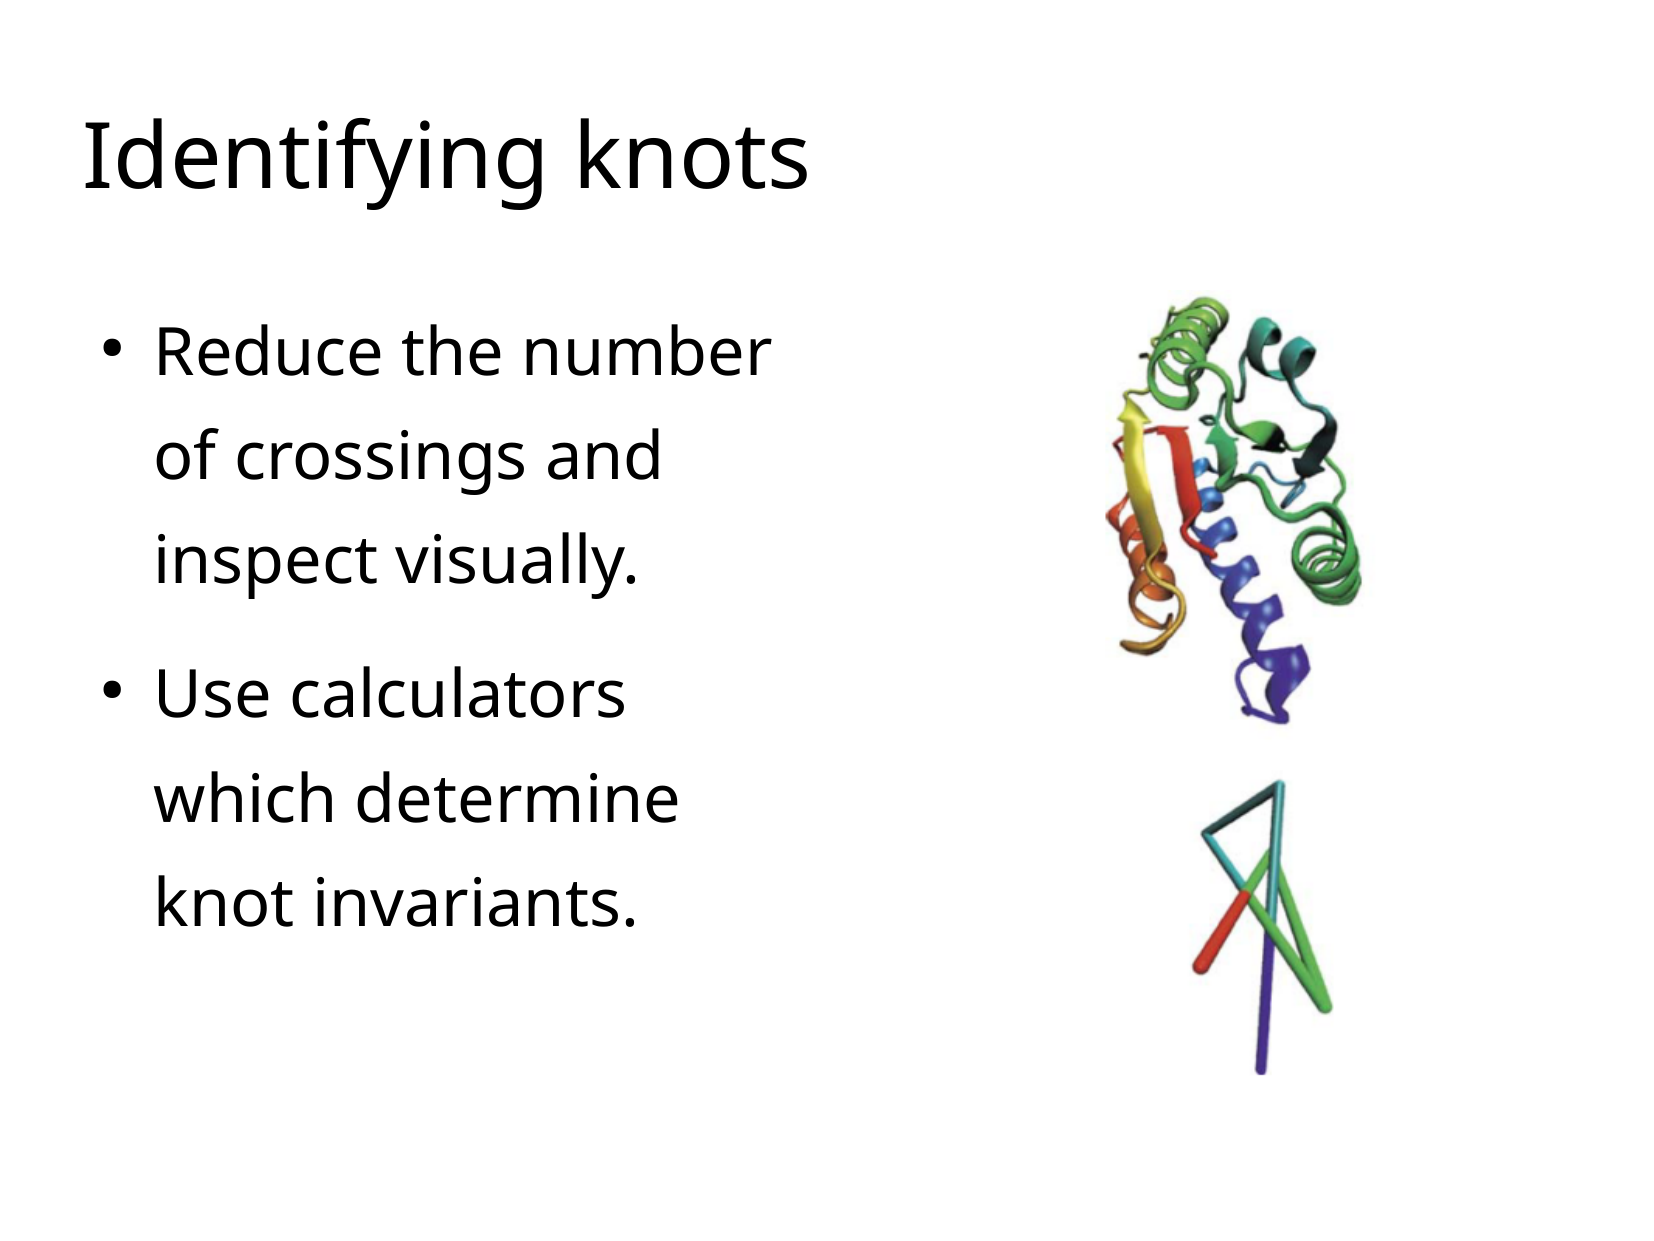

# Identifying knots
Reduce the number of crossings and inspect visually.
Use calculators which determine knot invariants.